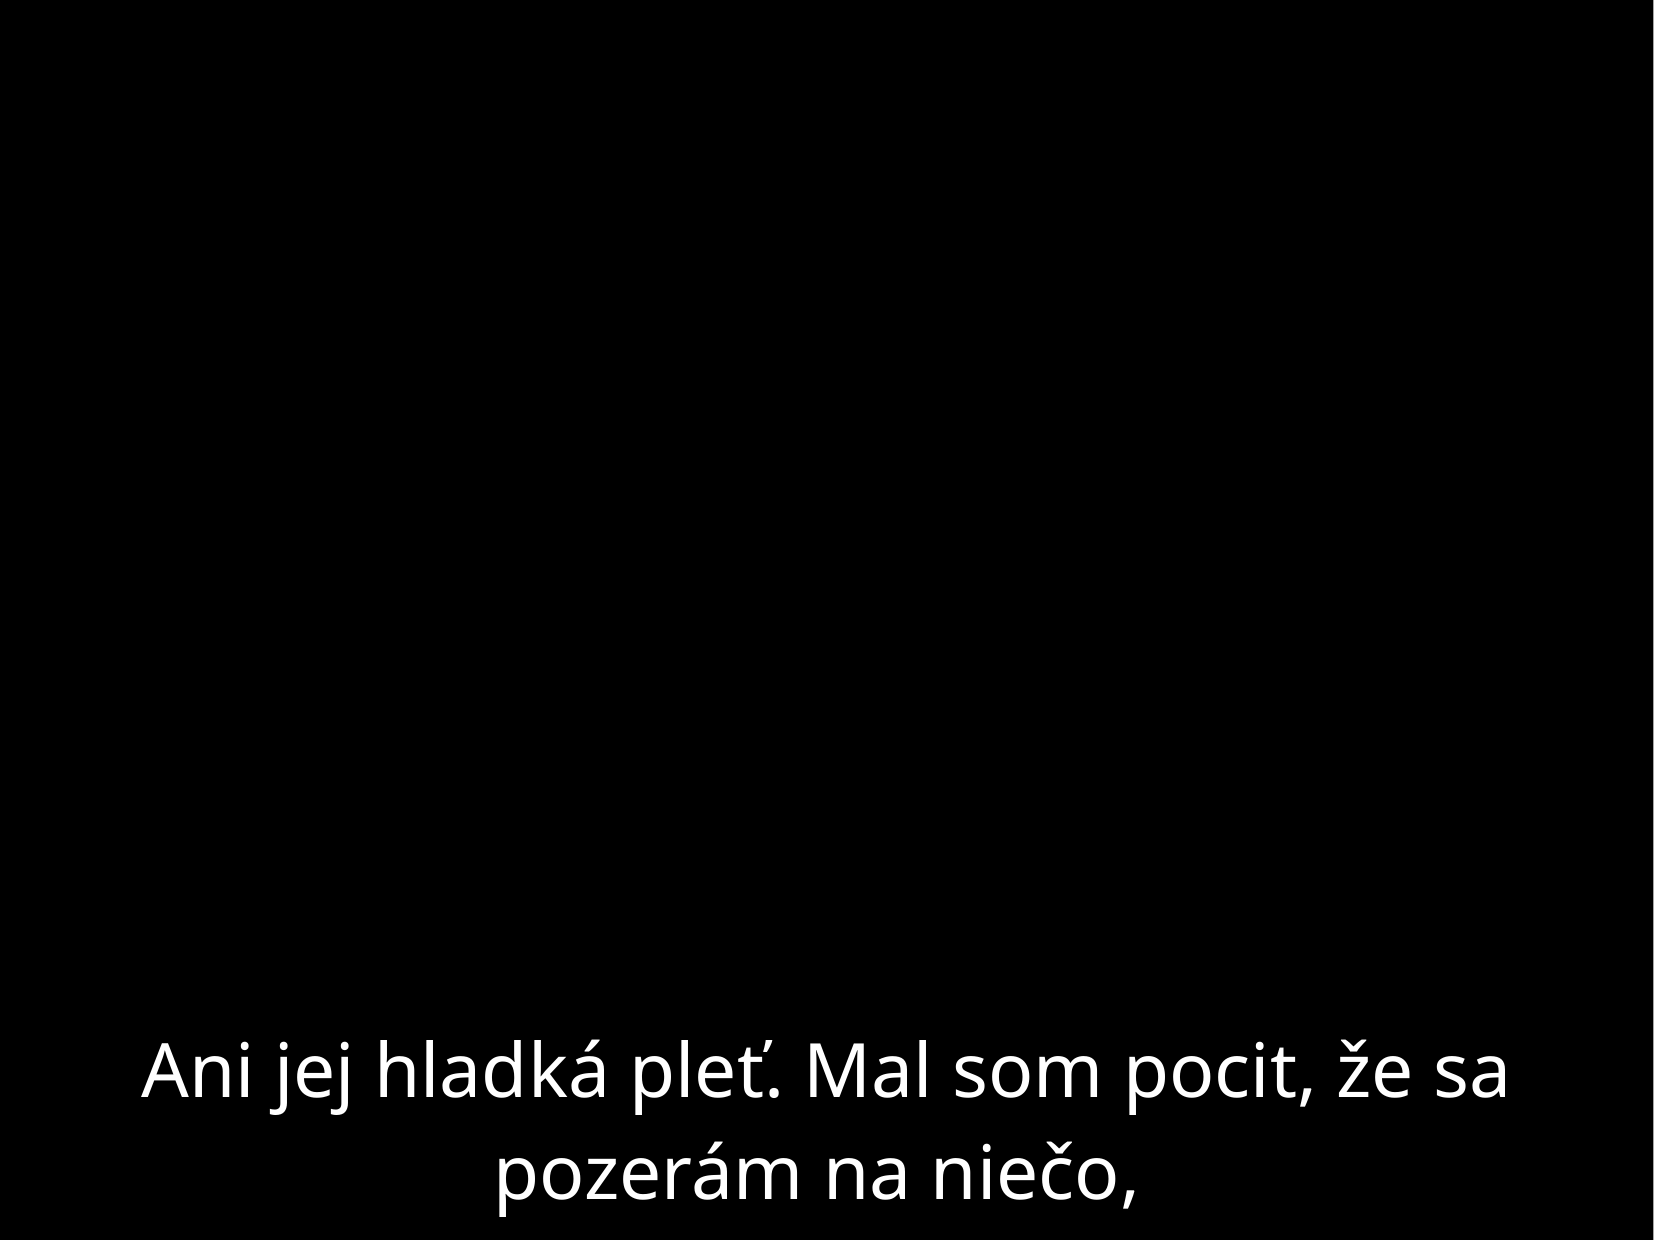

# Ani jej hladká pleť. Mal som pocit, že sa pozerám na niečo,